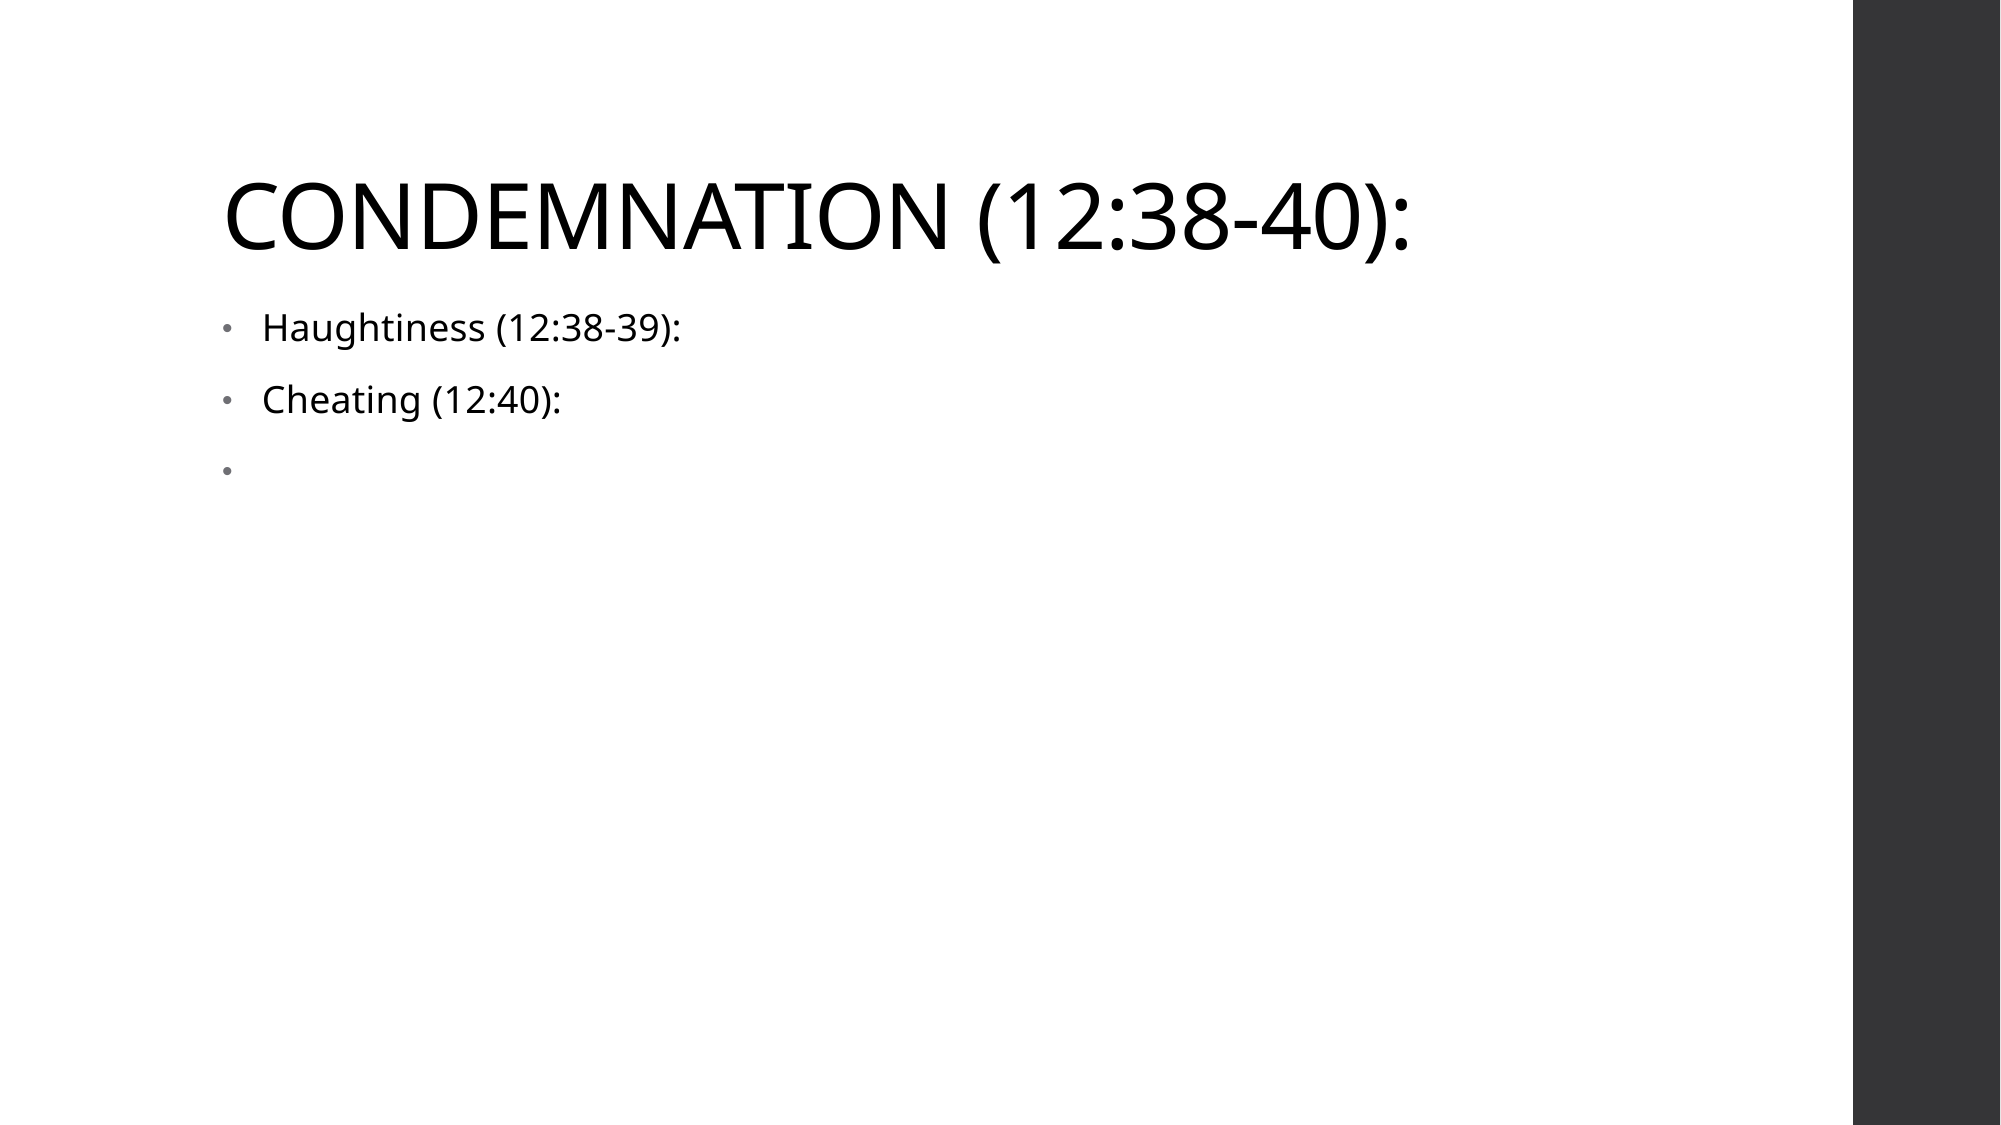

# CONDEMNATION (12:38-40):
 Haughtiness (12:38-39):
 Cheating (12:40):